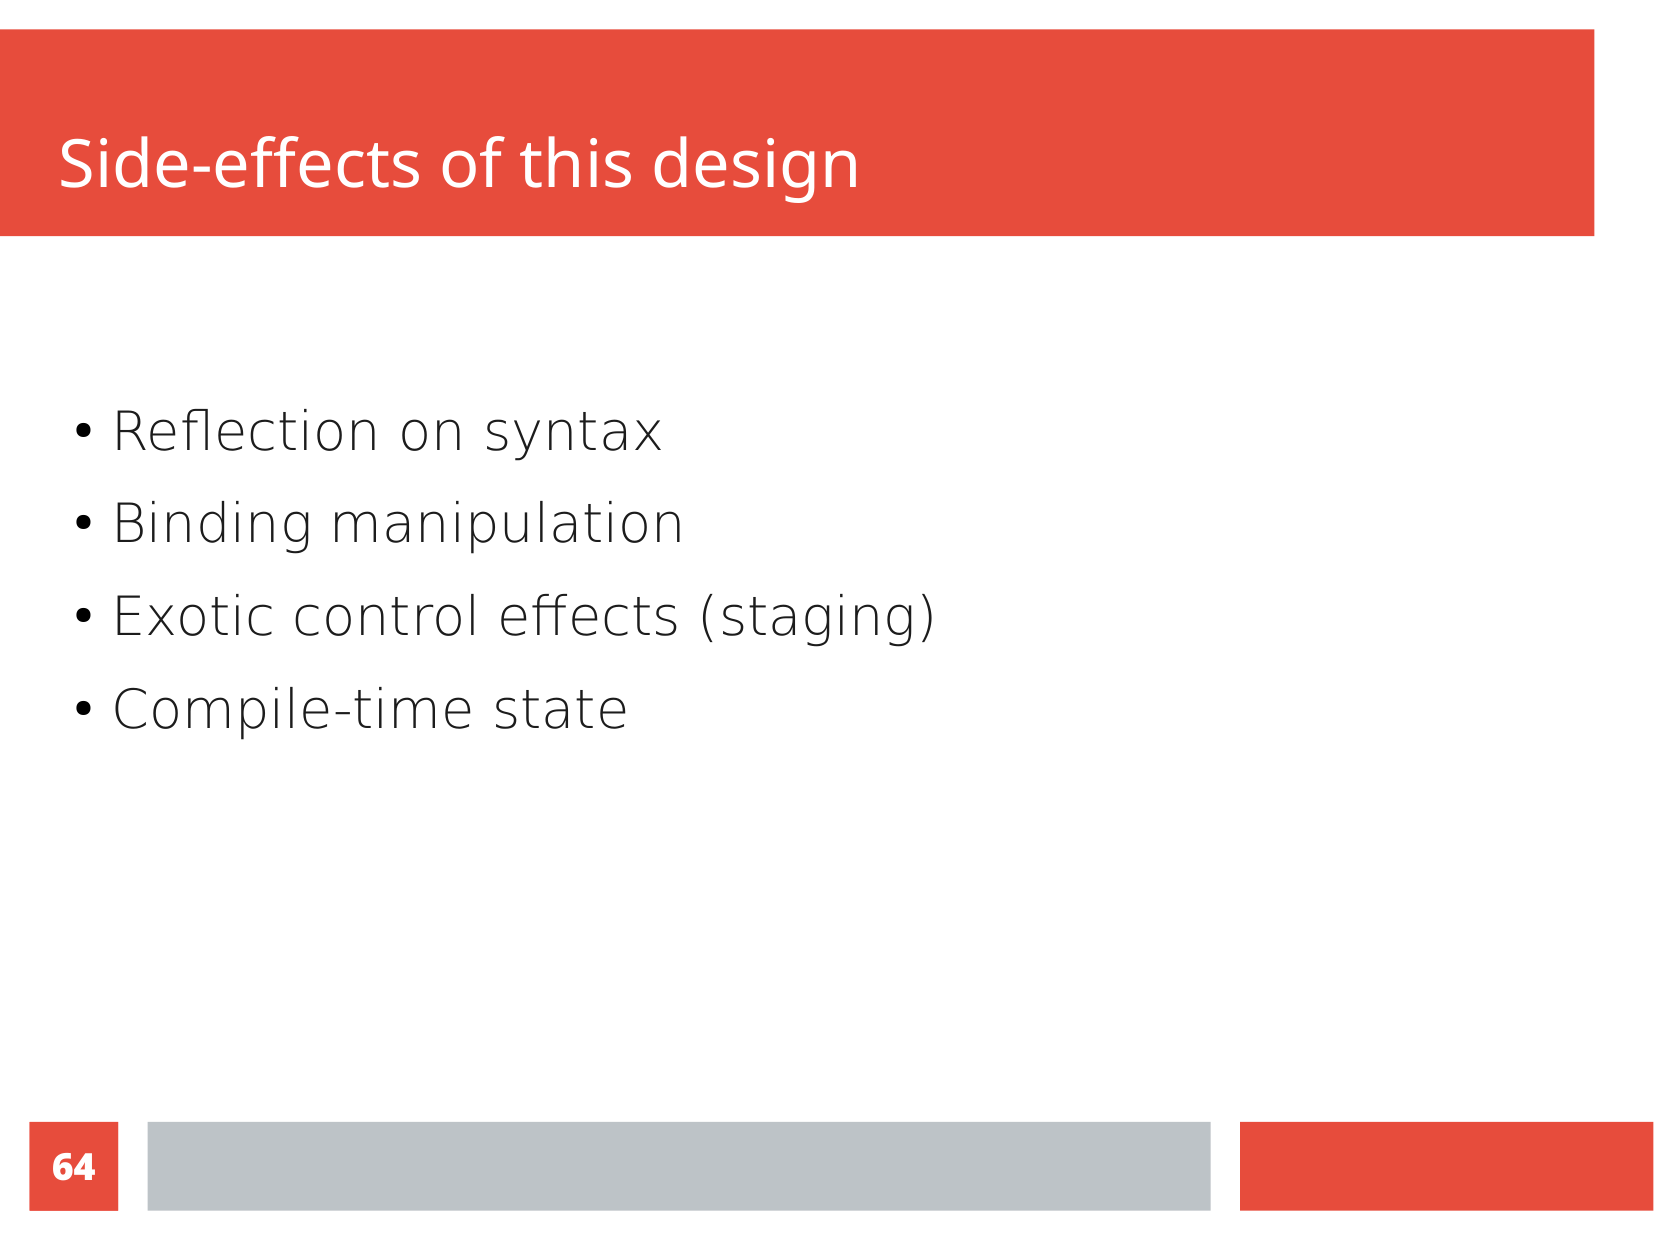

# Side-effects of this design
Reflection on syntax
Binding manipulation
Exotic control effects (staging)
Compile-time state
64